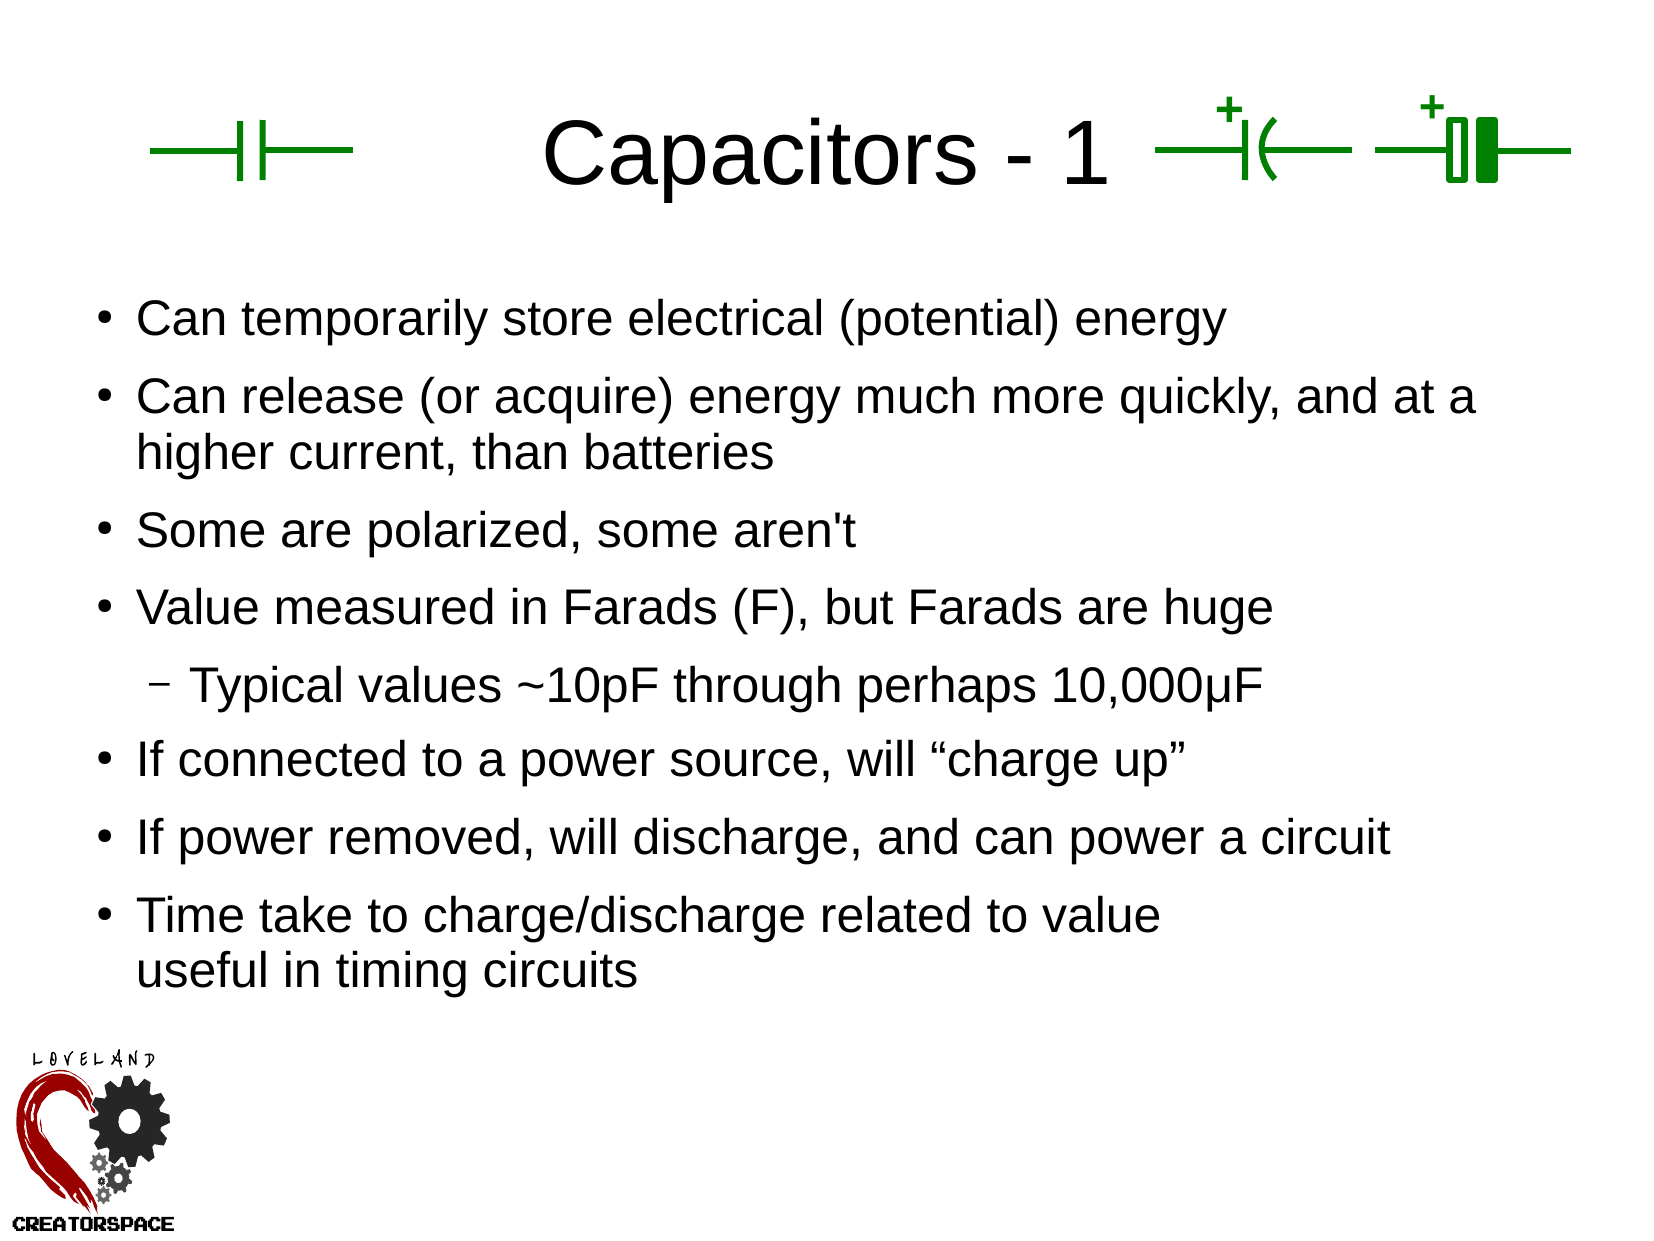

# Capacitors - 1
+
+
Can temporarily store electrical (potential) energy
Can release (or acquire) energy much more quickly, and at a higher current, than batteries
Some are polarized, some aren't
Value measured in Farads (F), but Farads are huge
Typical values ~10pF through perhaps 10,000μF
If connected to a power source, will “charge up”
If power removed, will discharge, and can power a circuit
Time take to charge/discharge related to value
useful in timing circuits